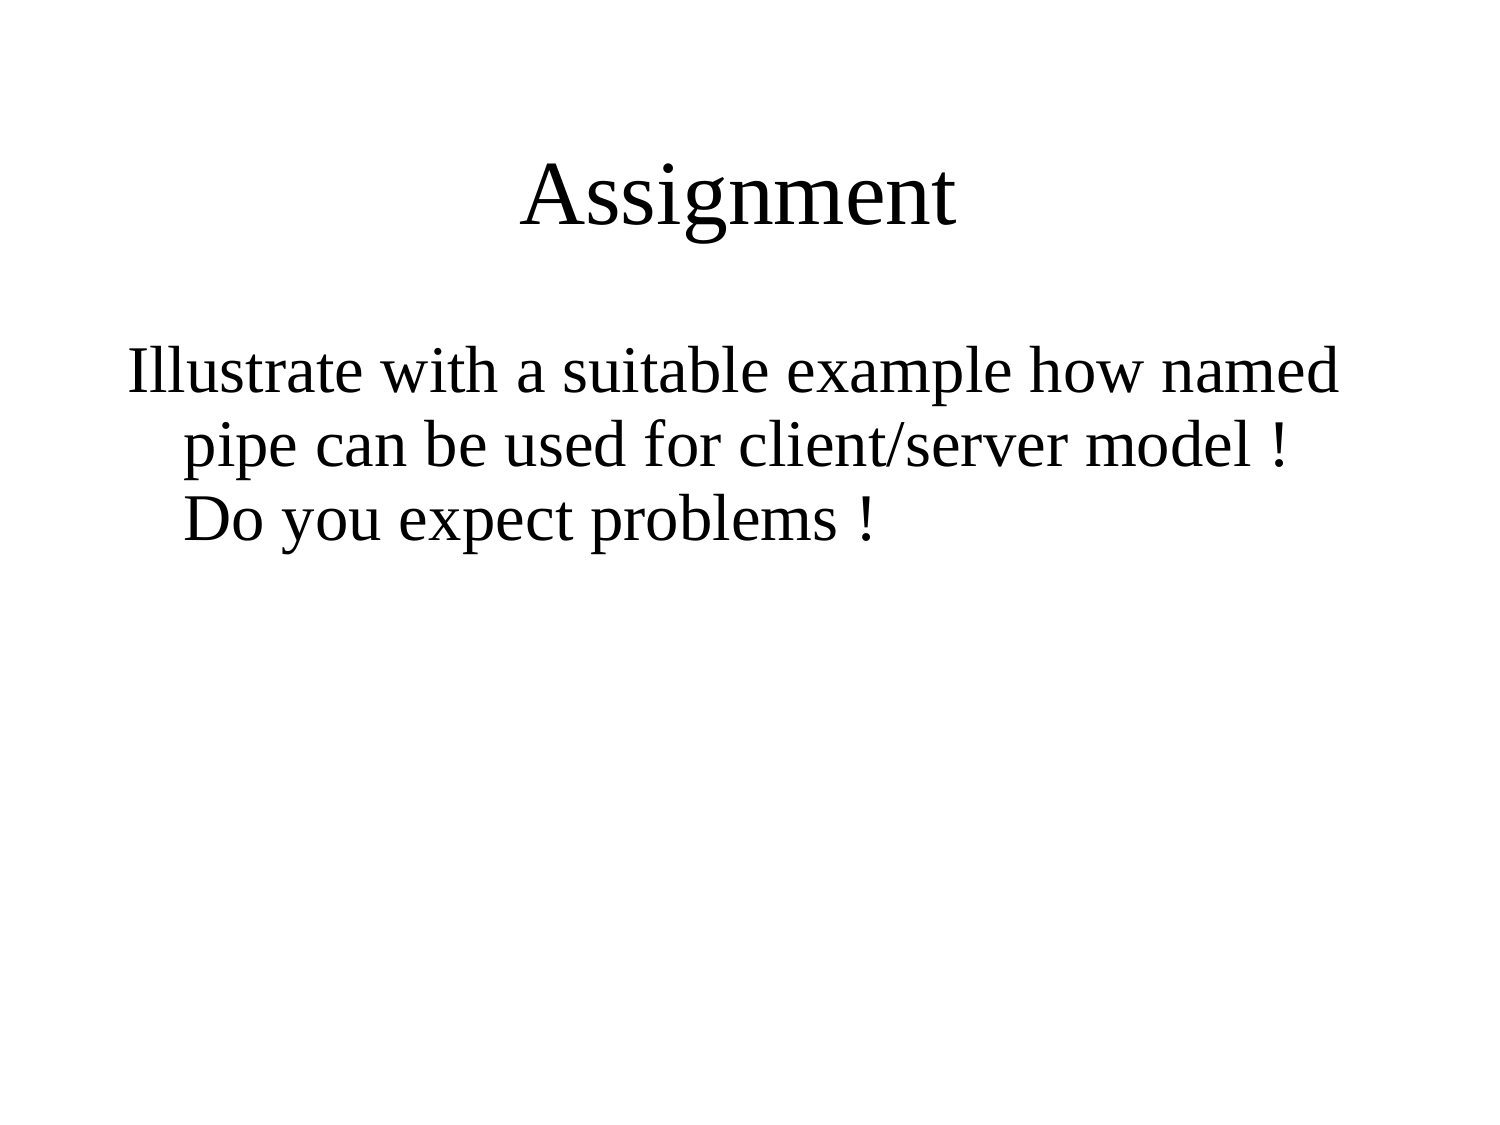

# Assignment
Illustrate with a suitable example how named pipe can be used for client/server model ! Do you expect problems !